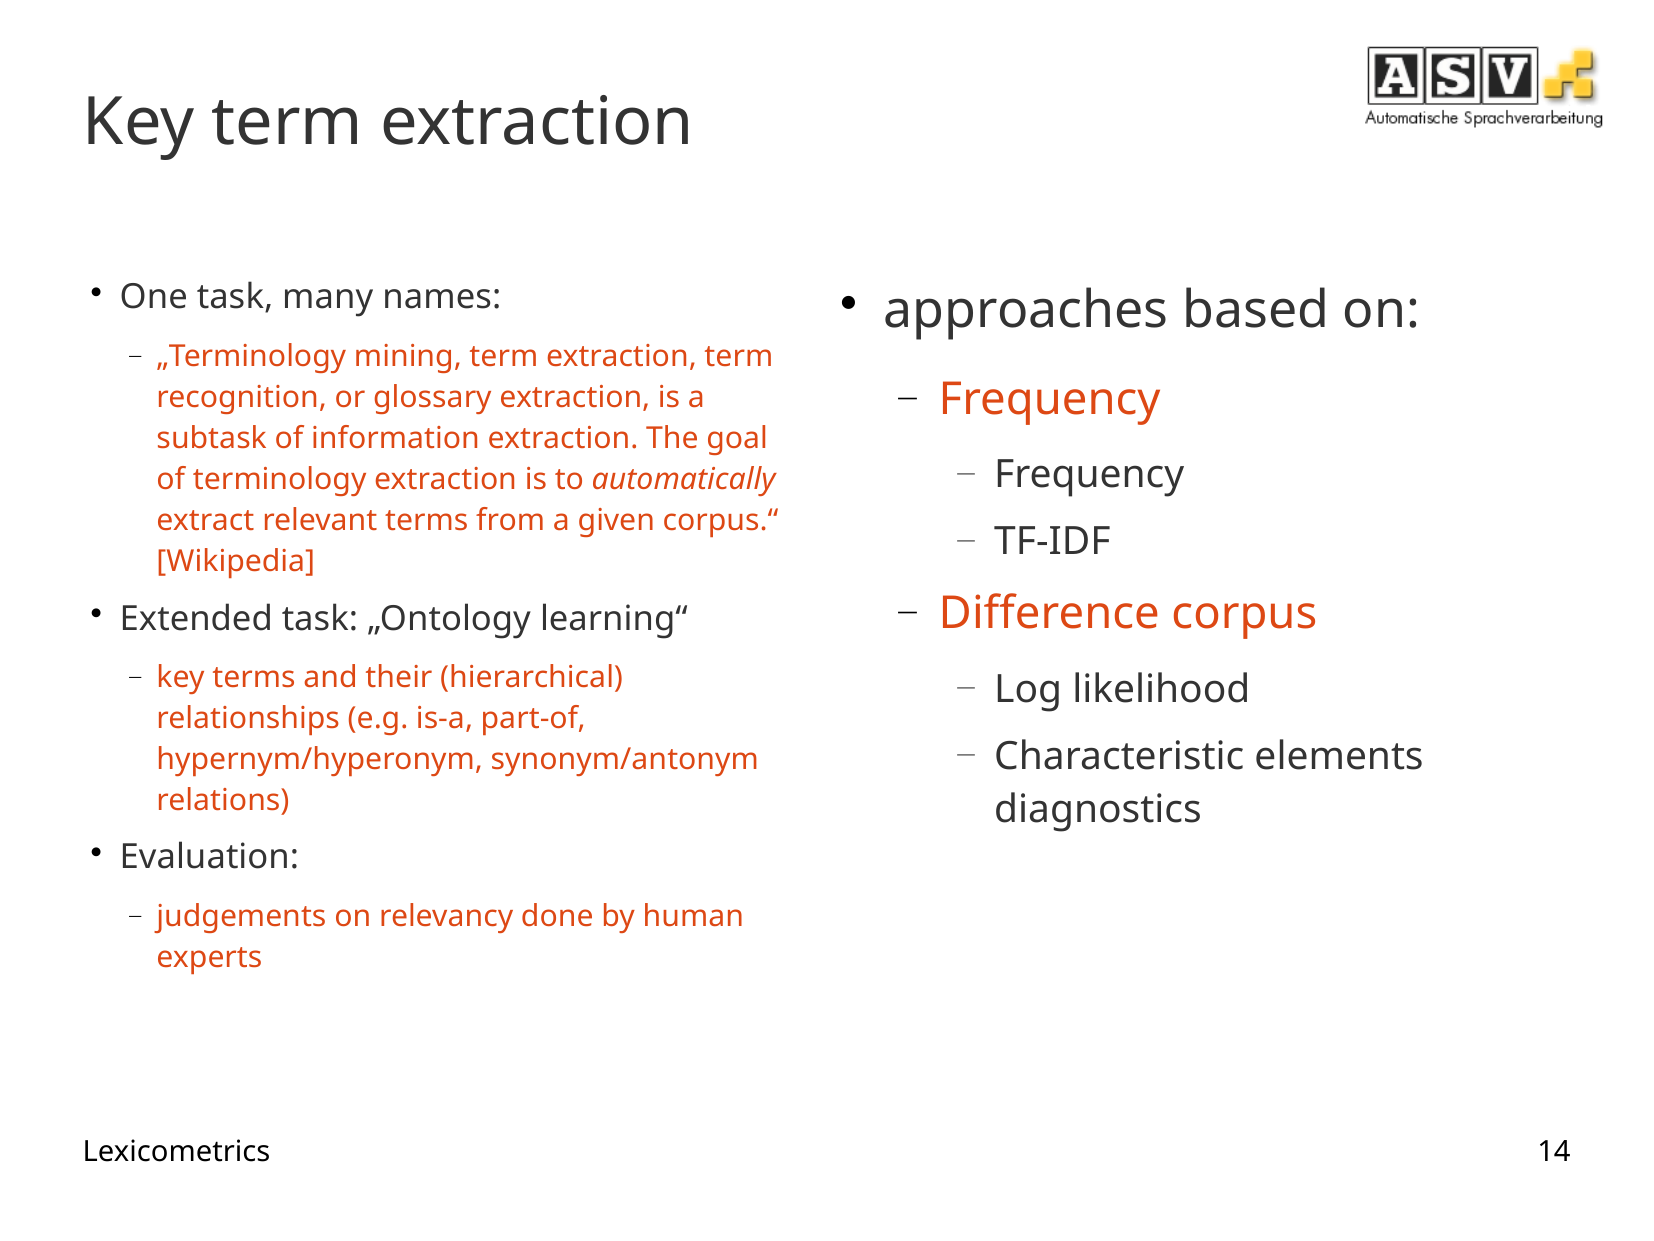

# Key term extraction
One task, many names:
„Terminology mining, term extraction, term recognition, or glossary extraction, is a subtask of information extraction. The goal of terminology extraction is to automatically extract relevant terms from a given corpus.“ [Wikipedia]
Extended task: „Ontology learning“
key terms and their (hierarchical) relationships (e.g. is-a, part-of, hypernym/hyperonym, synonym/antonym relations)
Evaluation:
judgements on relevancy done by human experts
approaches based on:
Frequency
Frequency
TF-IDF
Difference corpus
Log likelihood
Characteristic elements diagnostics
Lexicometrics
14